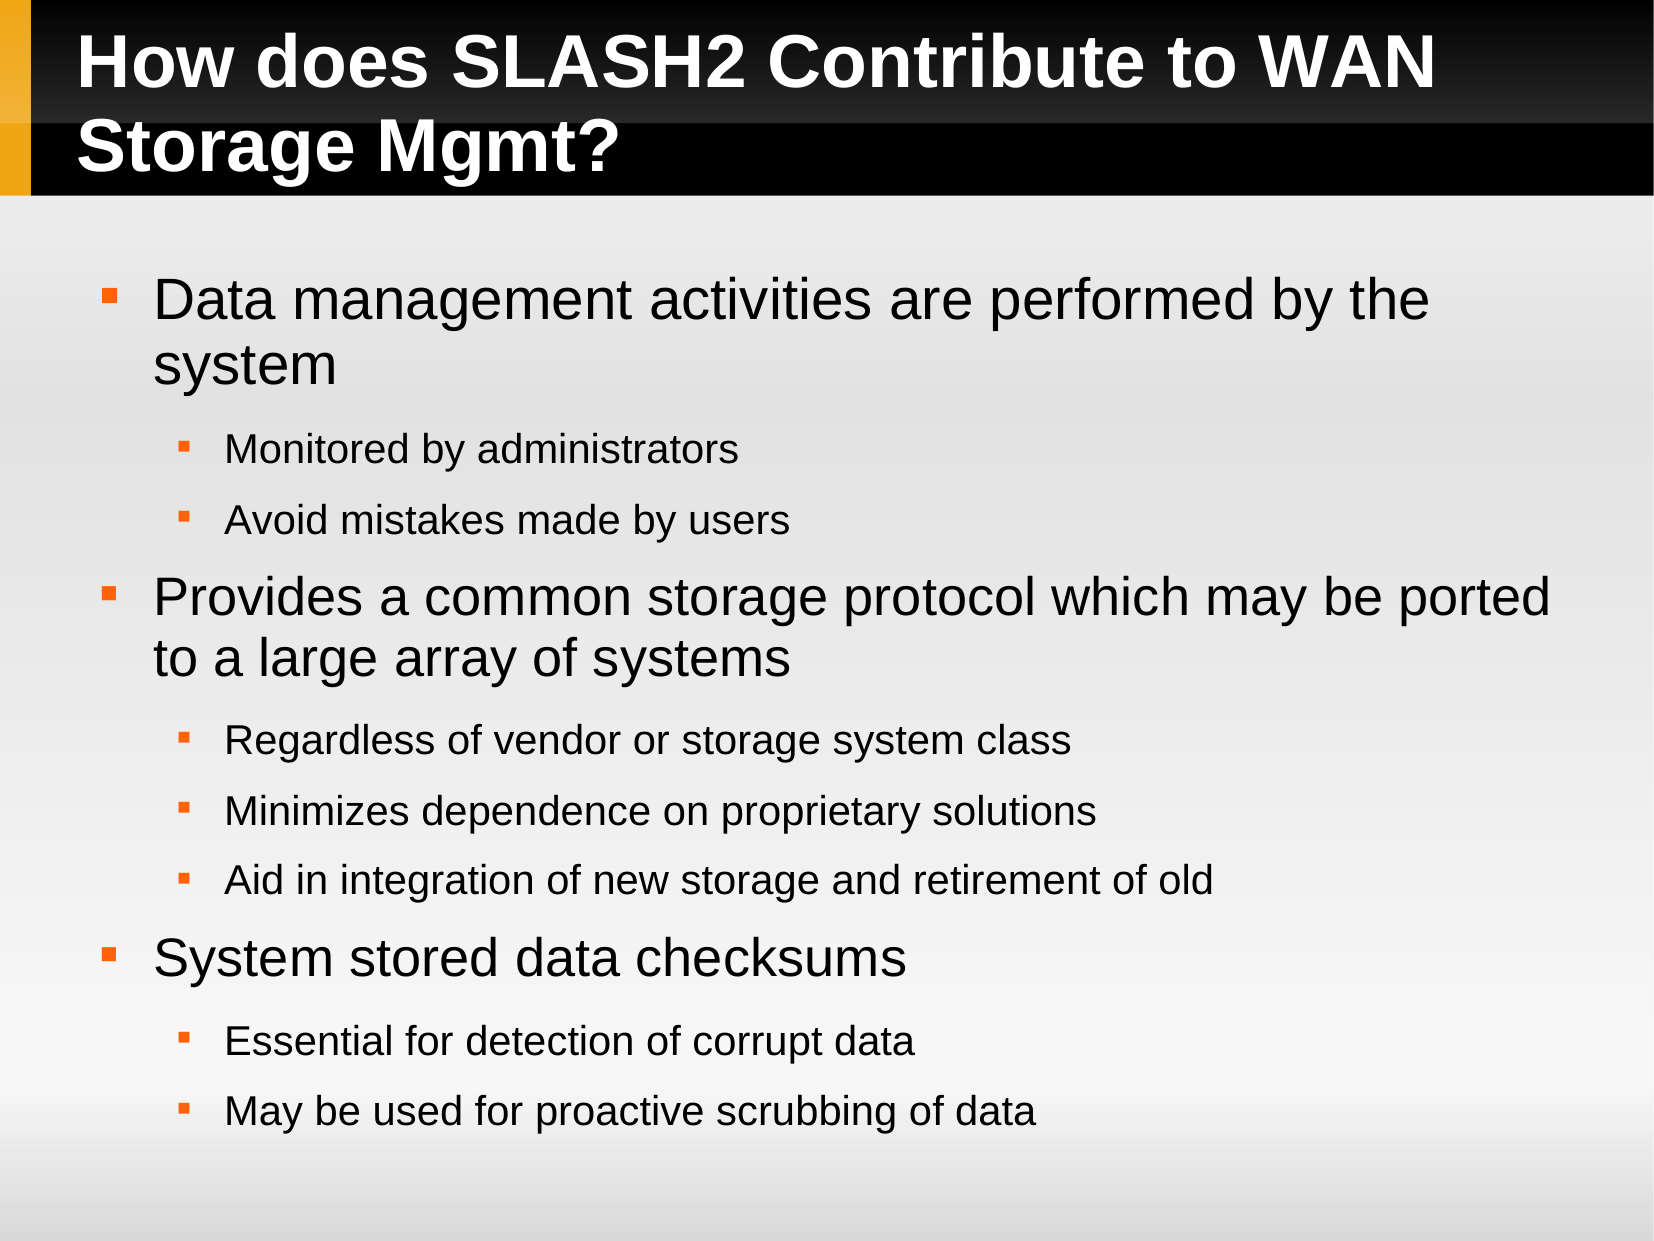

# How does SLASH2 Contribute to WAN Storage Mgmt?
Data management activities are performed by the system
Monitored by administrators
Avoid mistakes made by users
Provides a common storage protocol which may be ported to a large array of systems
Regardless of vendor or storage system class
Minimizes dependence on proprietary solutions
Aid in integration of new storage and retirement of old
System stored data checksums
Essential for detection of corrupt data
May be used for proactive scrubbing of data